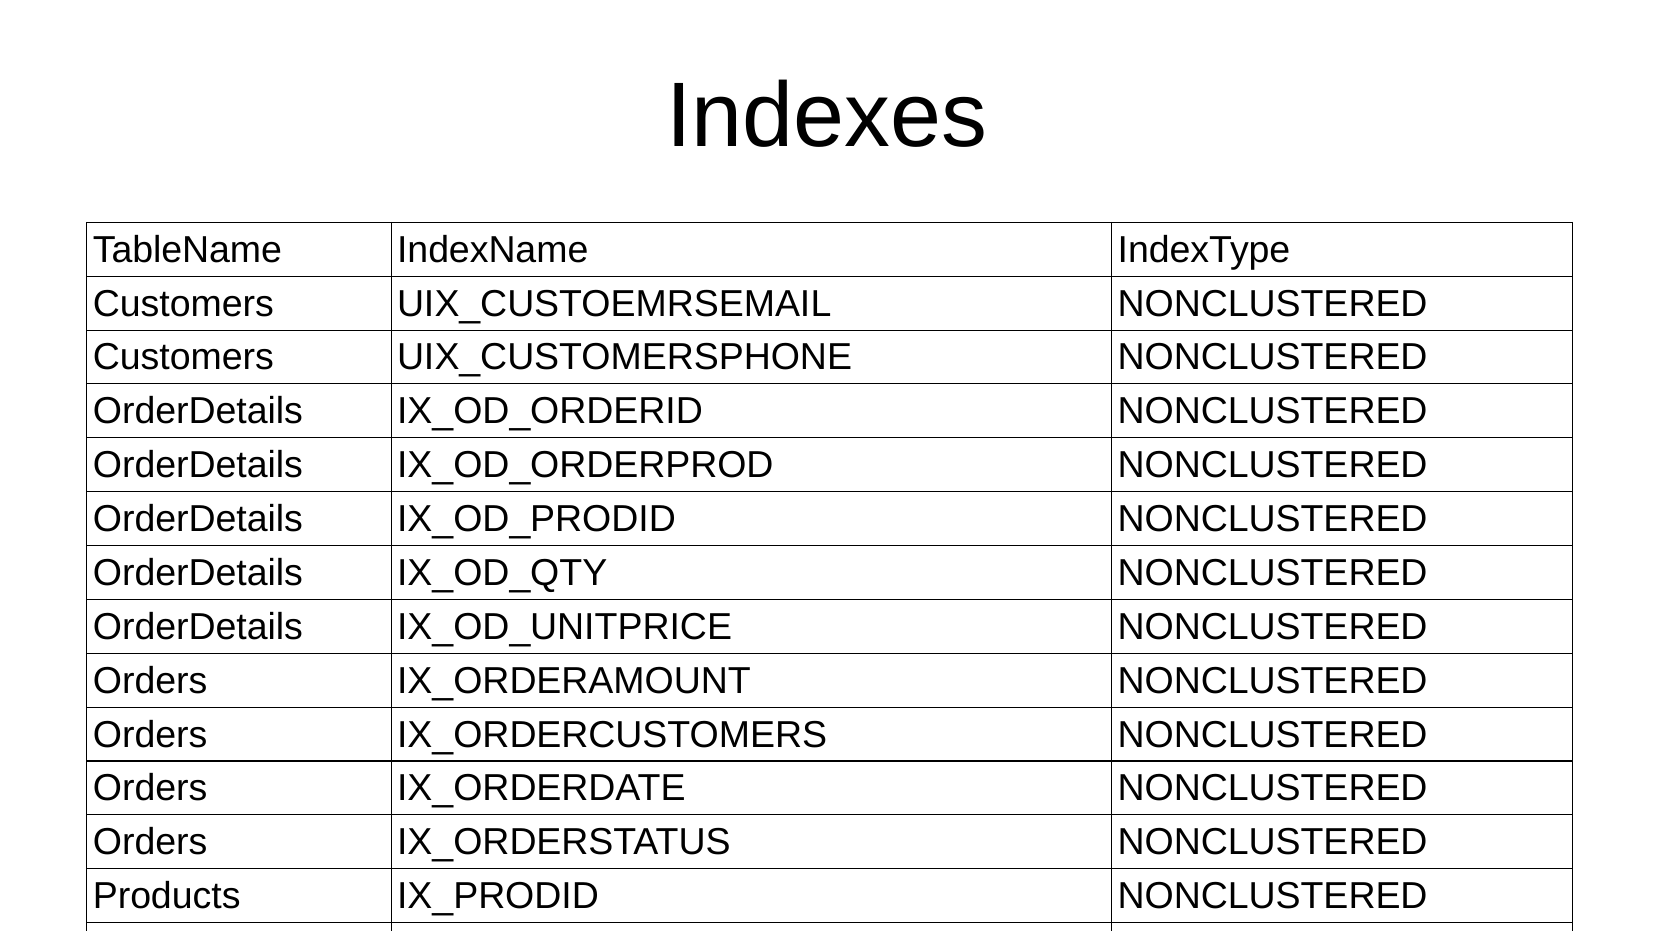

# Indexes
| TableName | IndexName | IndexType |
| --- | --- | --- |
| Customers | UIX\_CUSTOEMRSEMAIL | NONCLUSTERED |
| Customers | UIX\_CUSTOMERSPHONE | NONCLUSTERED |
| OrderDetails | IX\_OD\_ORDERID | NONCLUSTERED |
| OrderDetails | IX\_OD\_ORDERPROD | NONCLUSTERED |
| OrderDetails | IX\_OD\_PRODID | NONCLUSTERED |
| OrderDetails | IX\_OD\_QTY | NONCLUSTERED |
| OrderDetails | IX\_OD\_UNITPRICE | NONCLUSTERED |
| Orders | IX\_ORDERAMOUNT | NONCLUSTERED |
| Orders | IX\_ORDERCUSTOMERS | NONCLUSTERED |
| Orders | IX\_ORDERDATE | NONCLUSTERED |
| Orders | IX\_ORDERSTATUS | NONCLUSTERED |
| Products | IX\_PRODID | NONCLUSTERED |
| Products | IX\_PRODNAME | NONCLUSTERED |
| Products | IX\_PRODPRICE | NONCLUSTERED |
| Products | IX\_PRODSTOCKQTY | NONCLUSTERED |